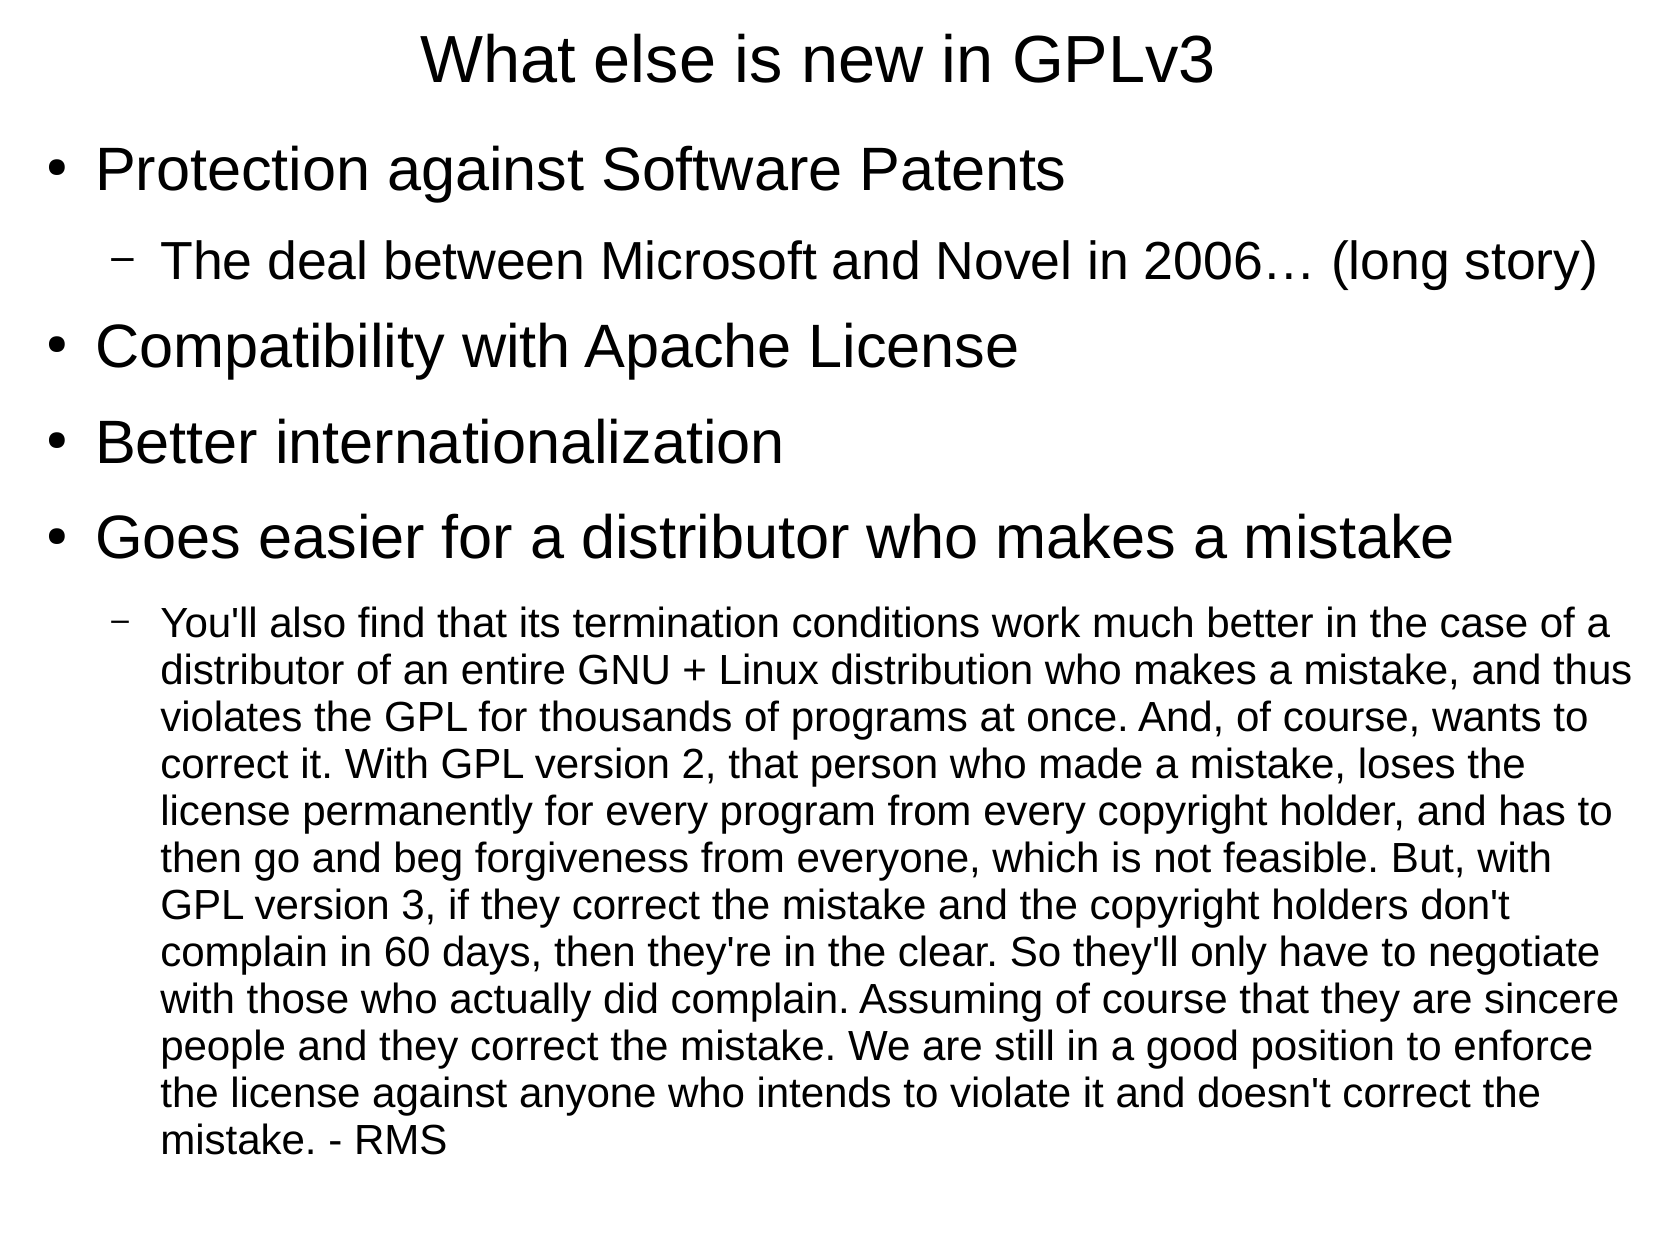

What else is new in GPLv3
# Protection against Software Patents
The deal between Microsoft and Novel in 2006… (long story)
Compatibility with Apache License
Better internationalization
Goes easier for a distributor who makes a mistake
You'll also find that its termination conditions work much better in the case of a distributor of an entire GNU + Linux distribution who makes a mistake, and thus violates the GPL for thousands of programs at once. And, of course, wants to correct it. With GPL version 2, that person who made a mistake, loses the license permanently for every program from every copyright holder, and has to then go and beg forgiveness from everyone, which is not feasible. But, with GPL version 3, if they correct the mistake and the copyright holders don't complain in 60 days, then they're in the clear. So they'll only have to negotiate with those who actually did complain. Assuming of course that they are sincere people and they correct the mistake. We are still in a good position to enforce the license against anyone who intends to violate it and doesn't correct the mistake. - RMS